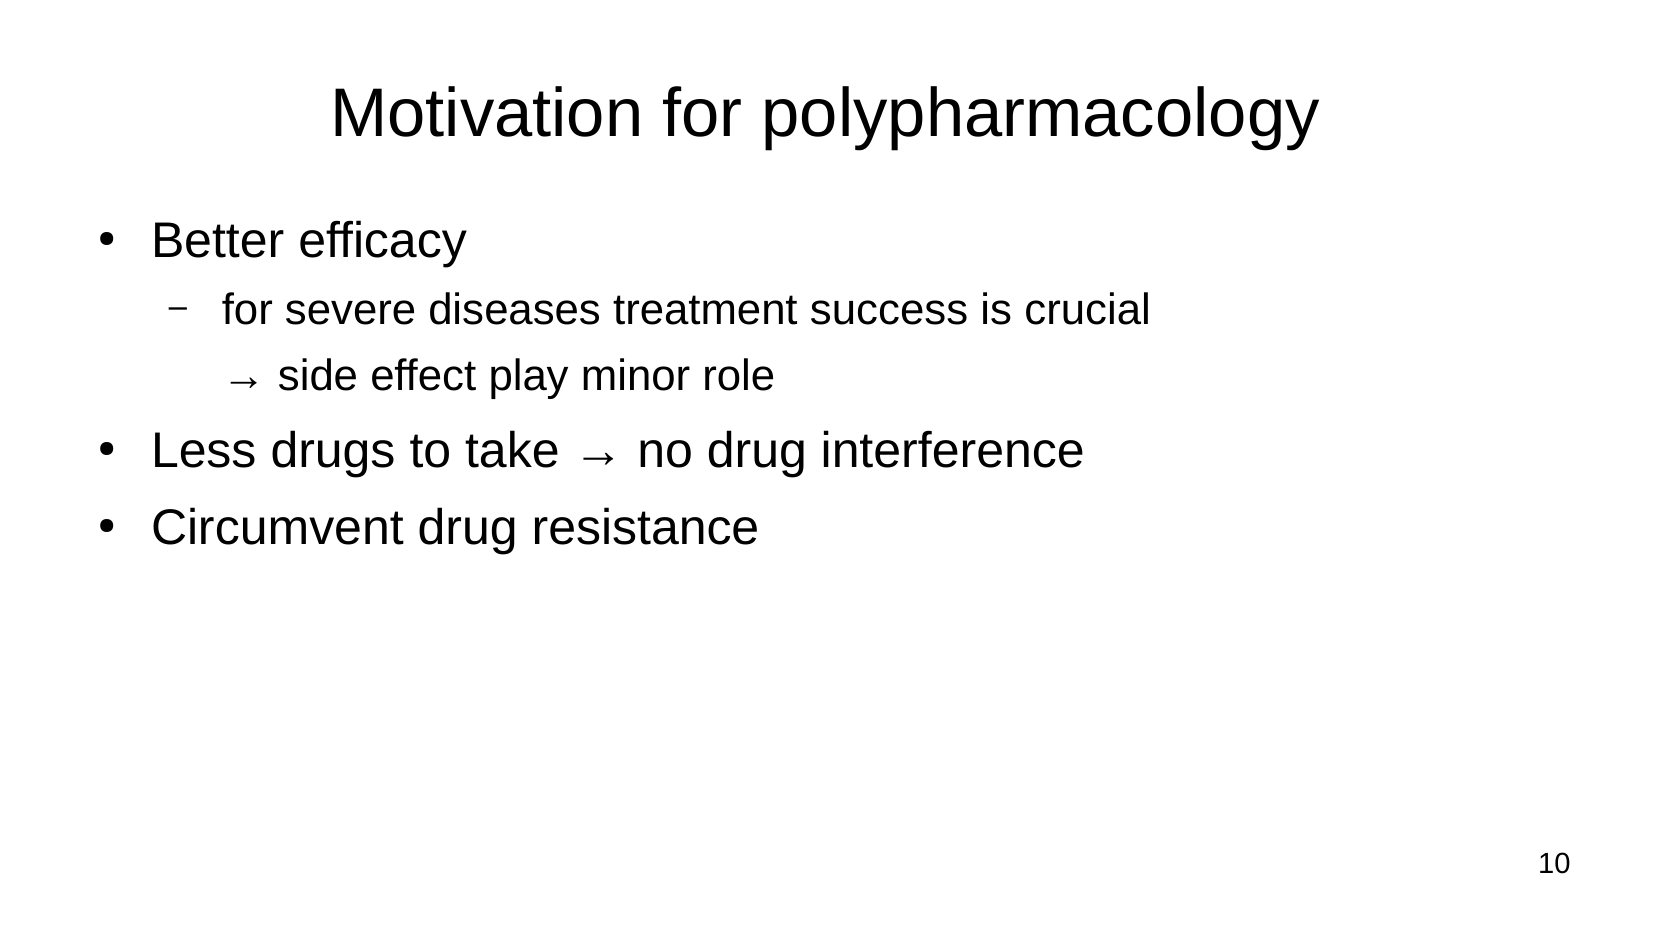

# Motivation for polypharmacology
Better efficacy
for severe diseases treatment success is crucial
→ side effect play minor role
Less drugs to take → no drug interference
Circumvent drug resistance
10